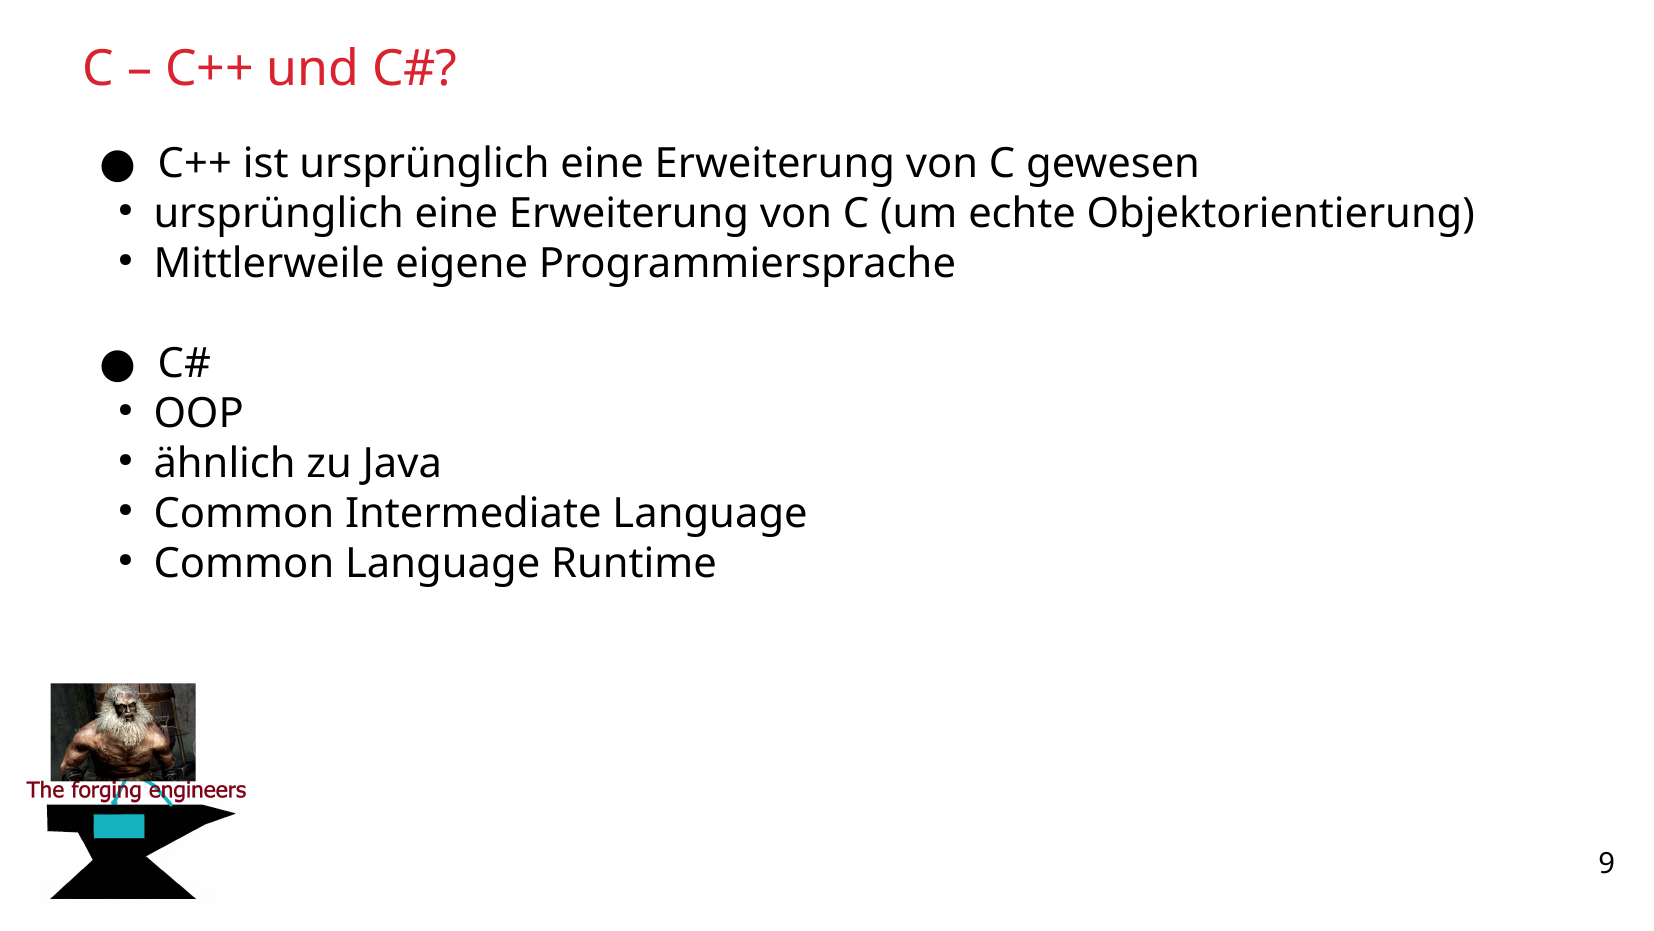

# C – C++ und C#?
C++ ist ursprünglich eine Erweiterung von C gewesen
ursprünglich eine Erweiterung von C (um echte Objektorientierung)
Mittlerweile eigene Programmiersprache
C#
OOP
ähnlich zu Java
Common Intermediate Language
Common Language Runtime